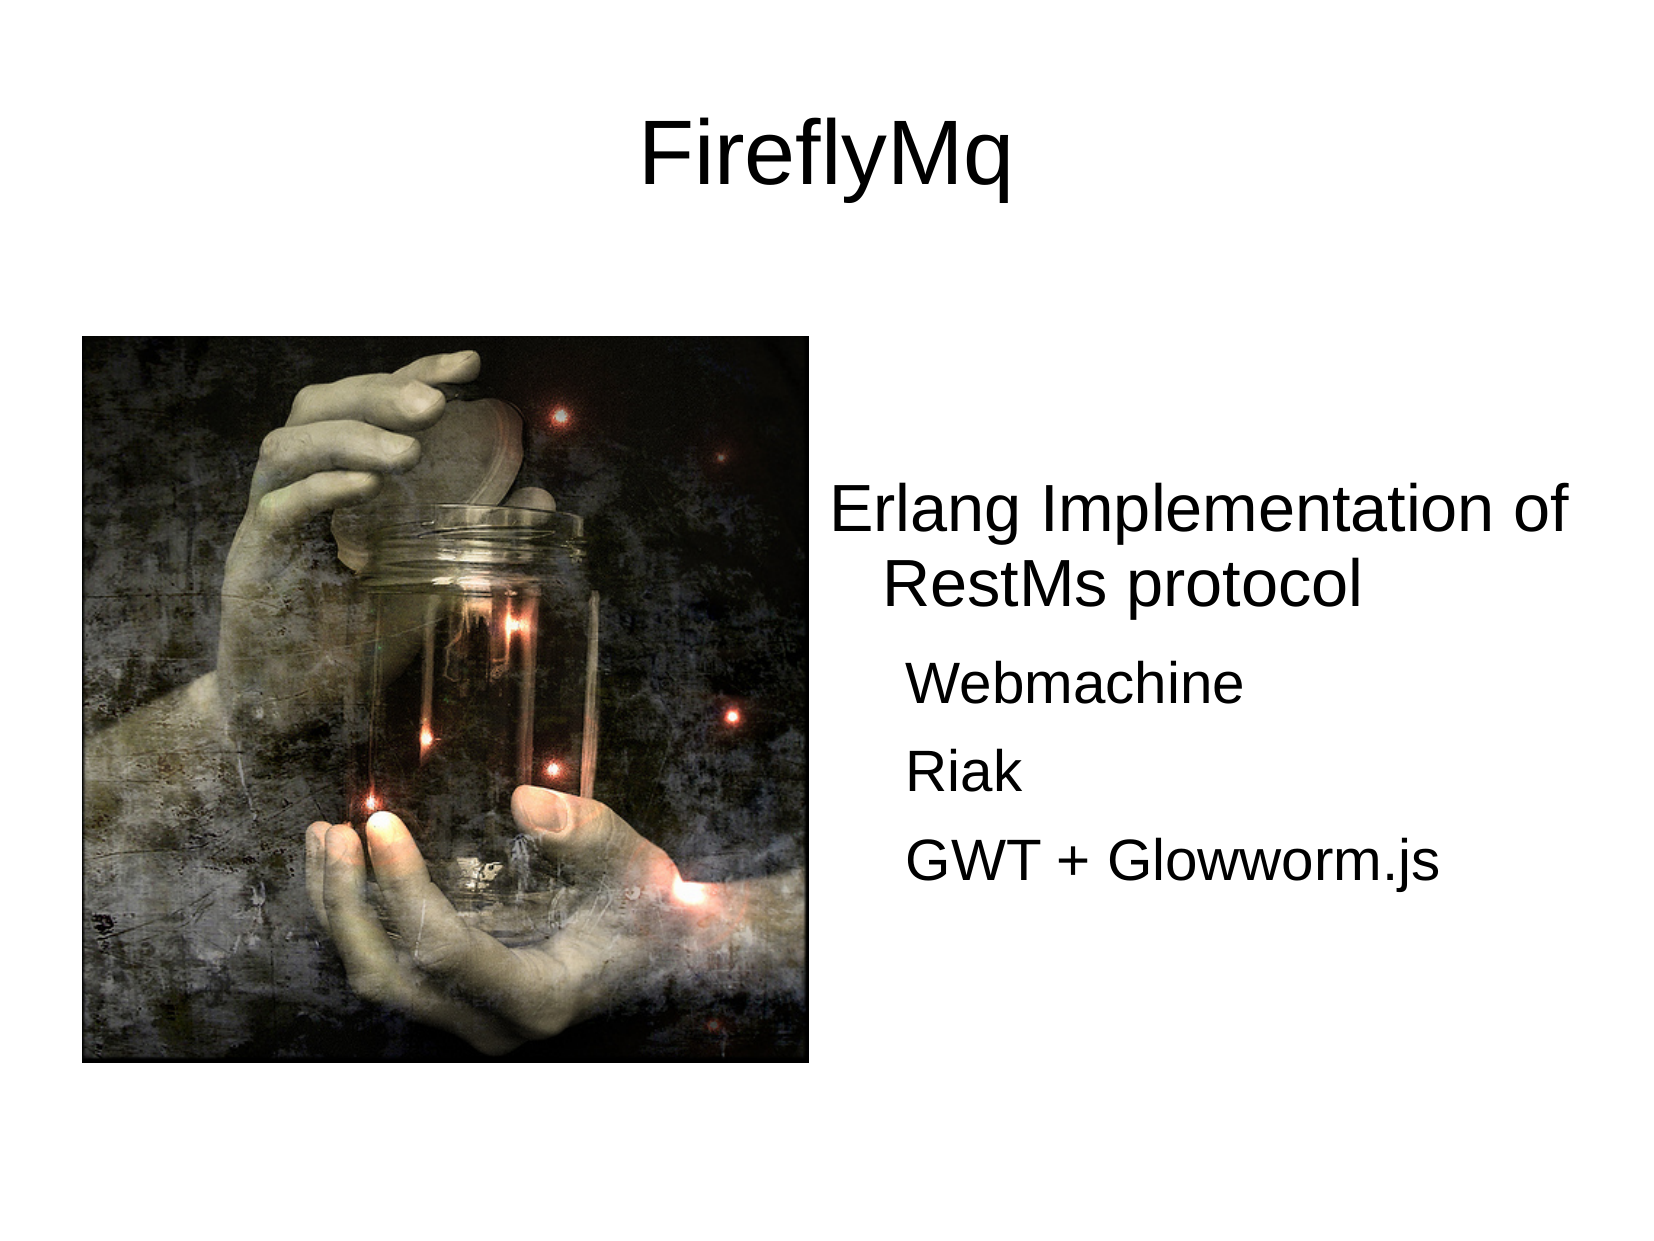

# FireflyMq
Erlang Implementation of RestMs protocol
Webmachine
Riak
GWT + Glowworm.js